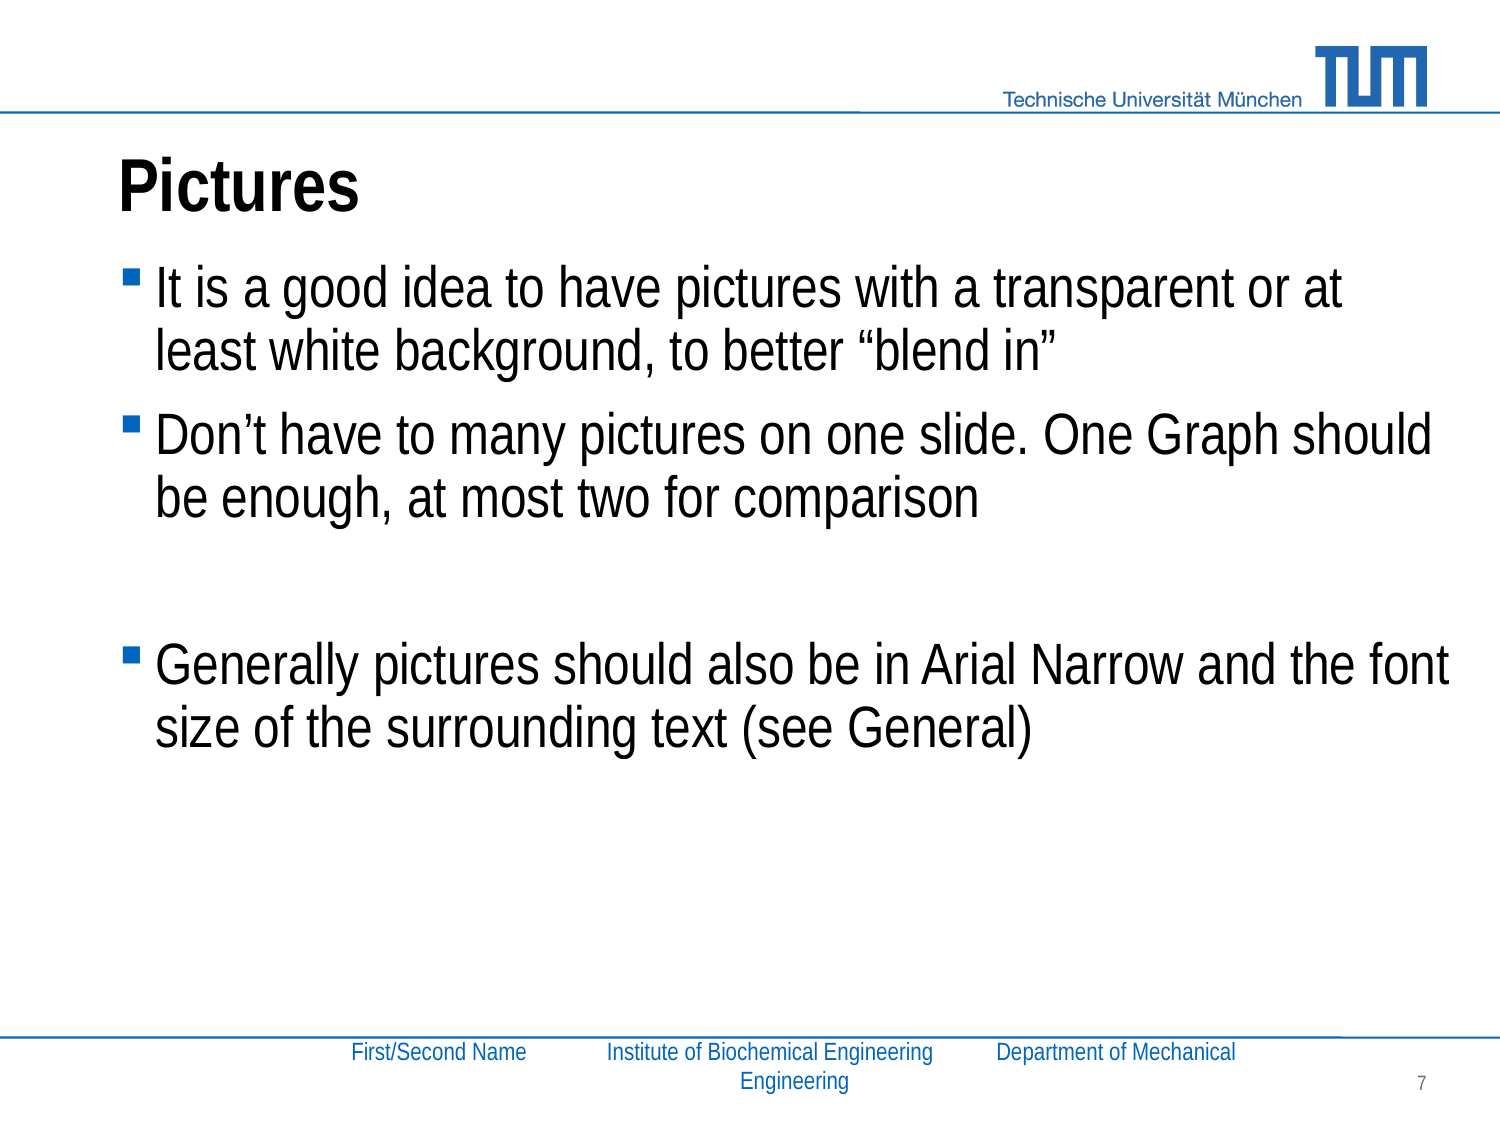

# Pictures
It is a good idea to have pictures with a transparent or at least white background, to better “blend in”
Don’t have to many pictures on one slide. One Graph should be enough, at most two for comparison
Generally pictures should also be in Arial Narrow and the font size of the surrounding text (see General)
First/Second Name Institute of Biochemical Engineering Department of Mechanical Engineering